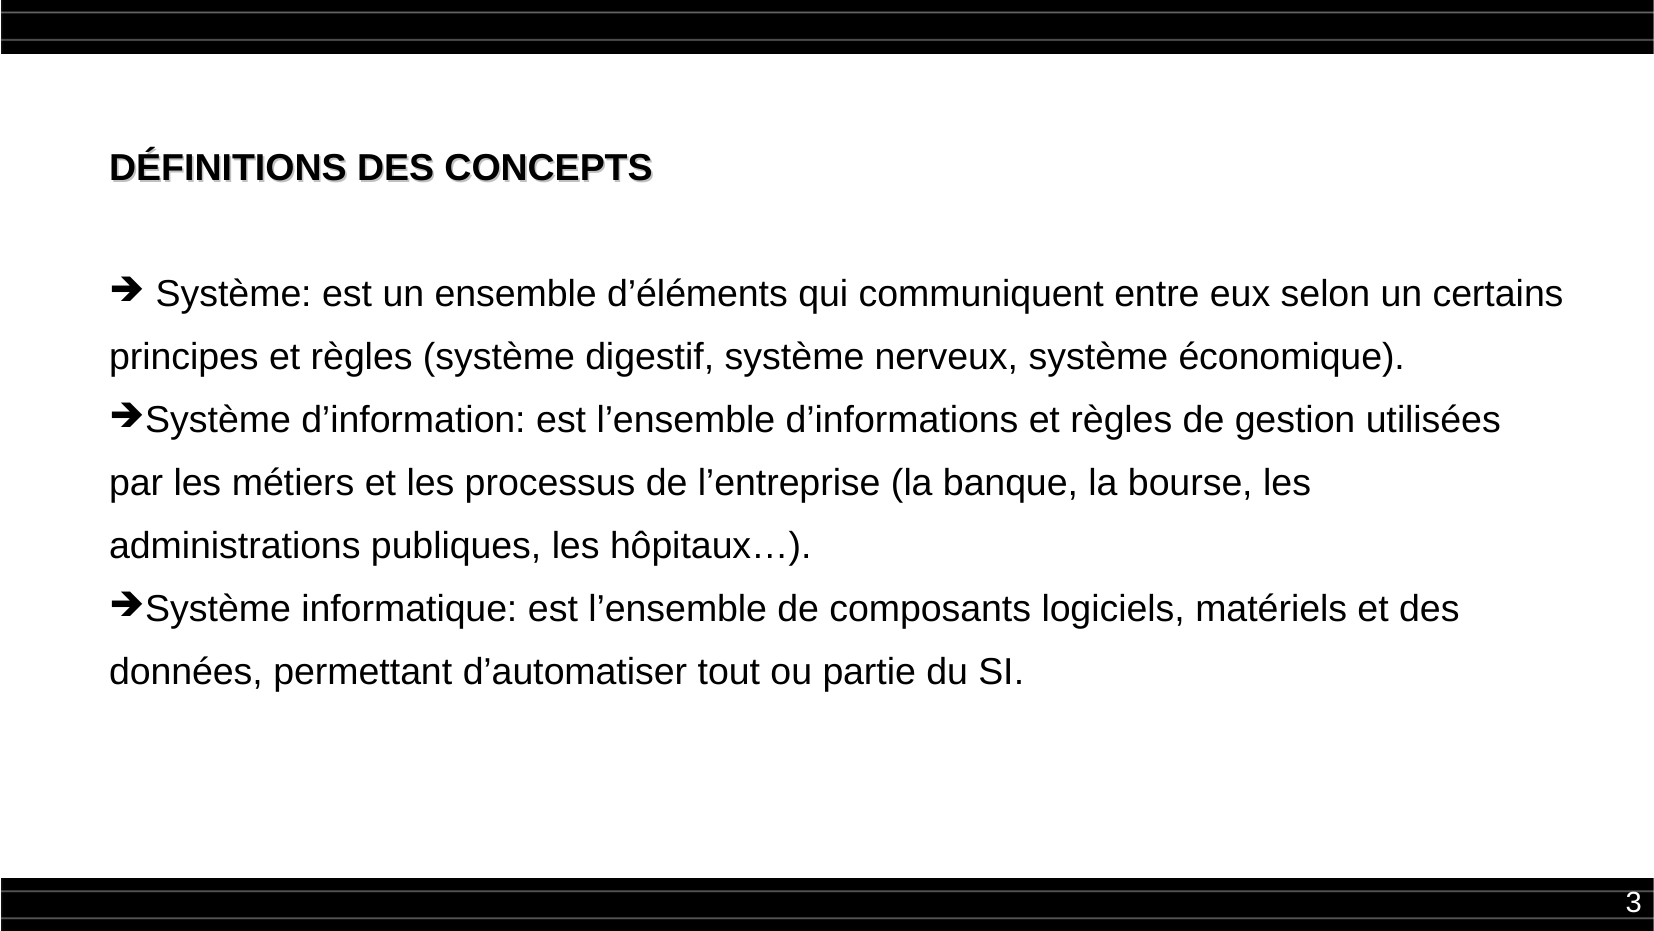

DÉFINITIONS DES CONCEPTS
 Système: est un ensemble d’éléments qui communiquent entre eux selon un certains
principes et règles (système digestif, système nerveux, système économique).
Système d’information: est l’ensemble d’informations et règles de gestion utilisées
par les métiers et les processus de l’entreprise (la banque, la bourse, les
administrations publiques, les hôpitaux…).
Système informatique: est l’ensemble de composants logiciels, matériels et des
données, permettant d’automatiser tout ou partie du SI.